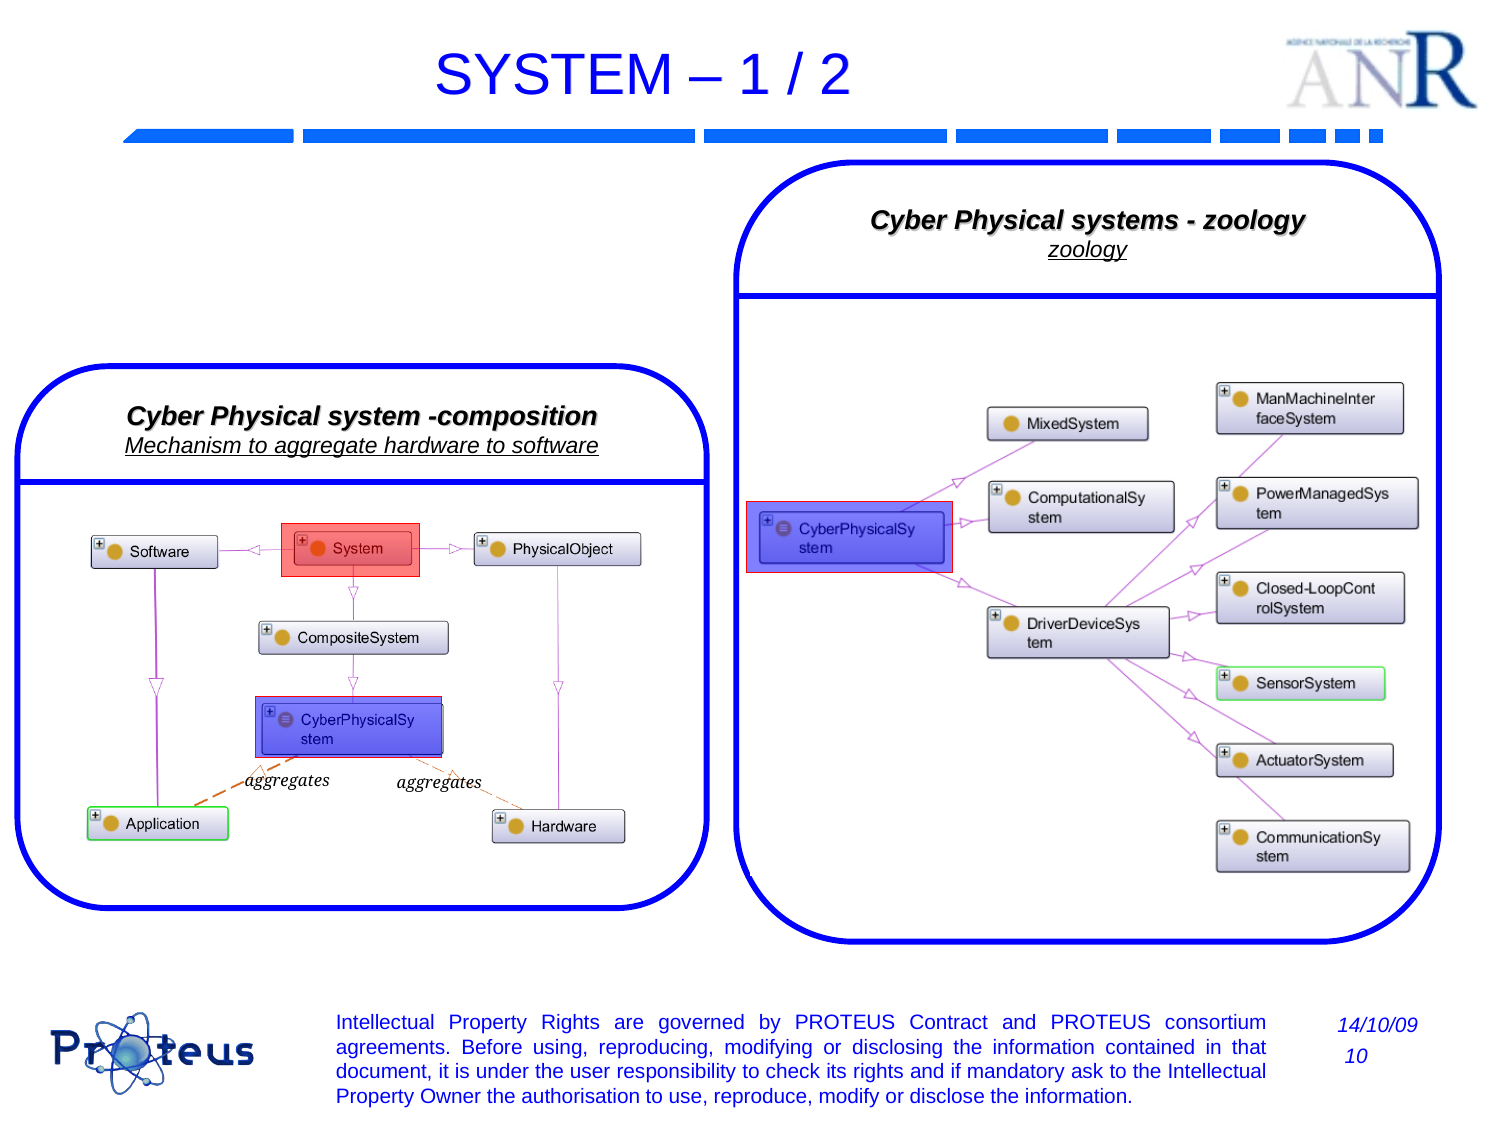

# SYSTEM – 1 / 2
Cyber Physical systems - zoology
zoology
Cyber Physical system -composition
Mechanism to aggregate hardware to software
aggregates
aggregates